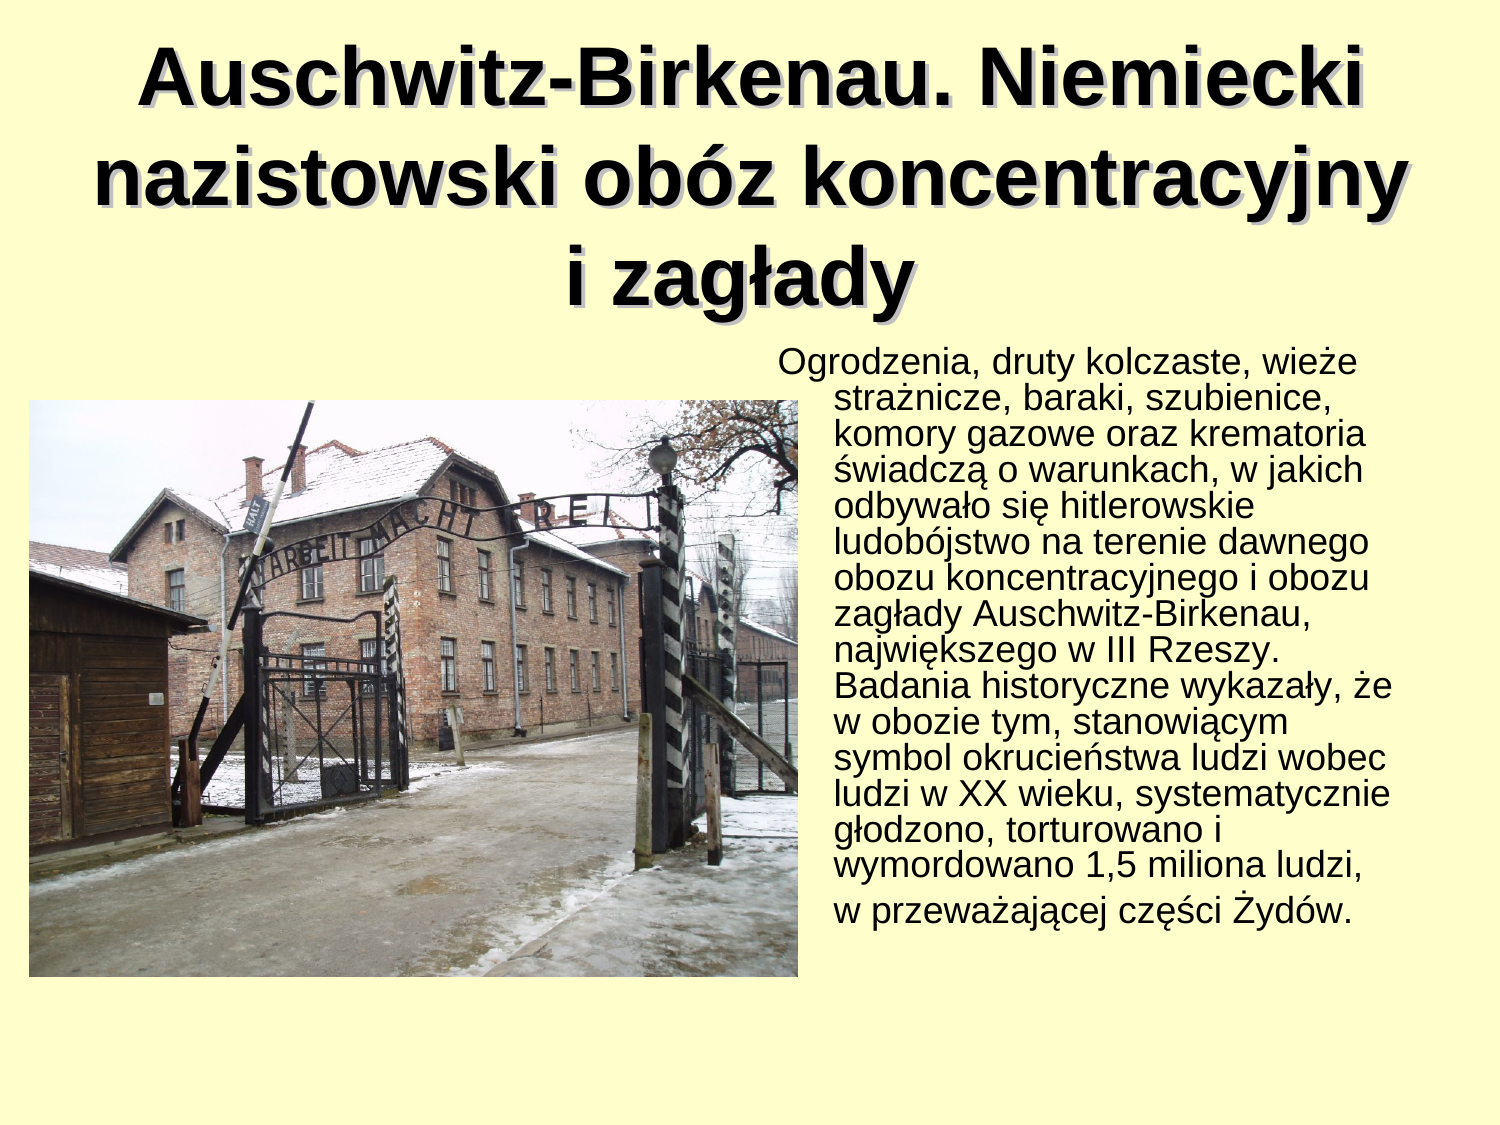

# Auschwitz-Birkenau. Niemiecki nazistowski obóz koncentracyjny i zagłady
Ogrodzenia, druty kolczaste, wieże strażnicze, baraki, szubienice, komory gazowe oraz krematoria świadczą o warunkach, w jakich odbywało się hitlerowskie ludobójstwo na terenie dawnego obozu koncentracyjnego i obozu zagłady Auschwitz-Birkenau, największego w III Rzeszy. Badania historyczne wykazały, że w obozie tym, stanowiącym symbol okrucieństwa ludzi wobec ludzi w XX wieku, systematycznie głodzono, torturowano i wymordowano 1,5 miliona ludzi,
	w przeważającej części Żydów.